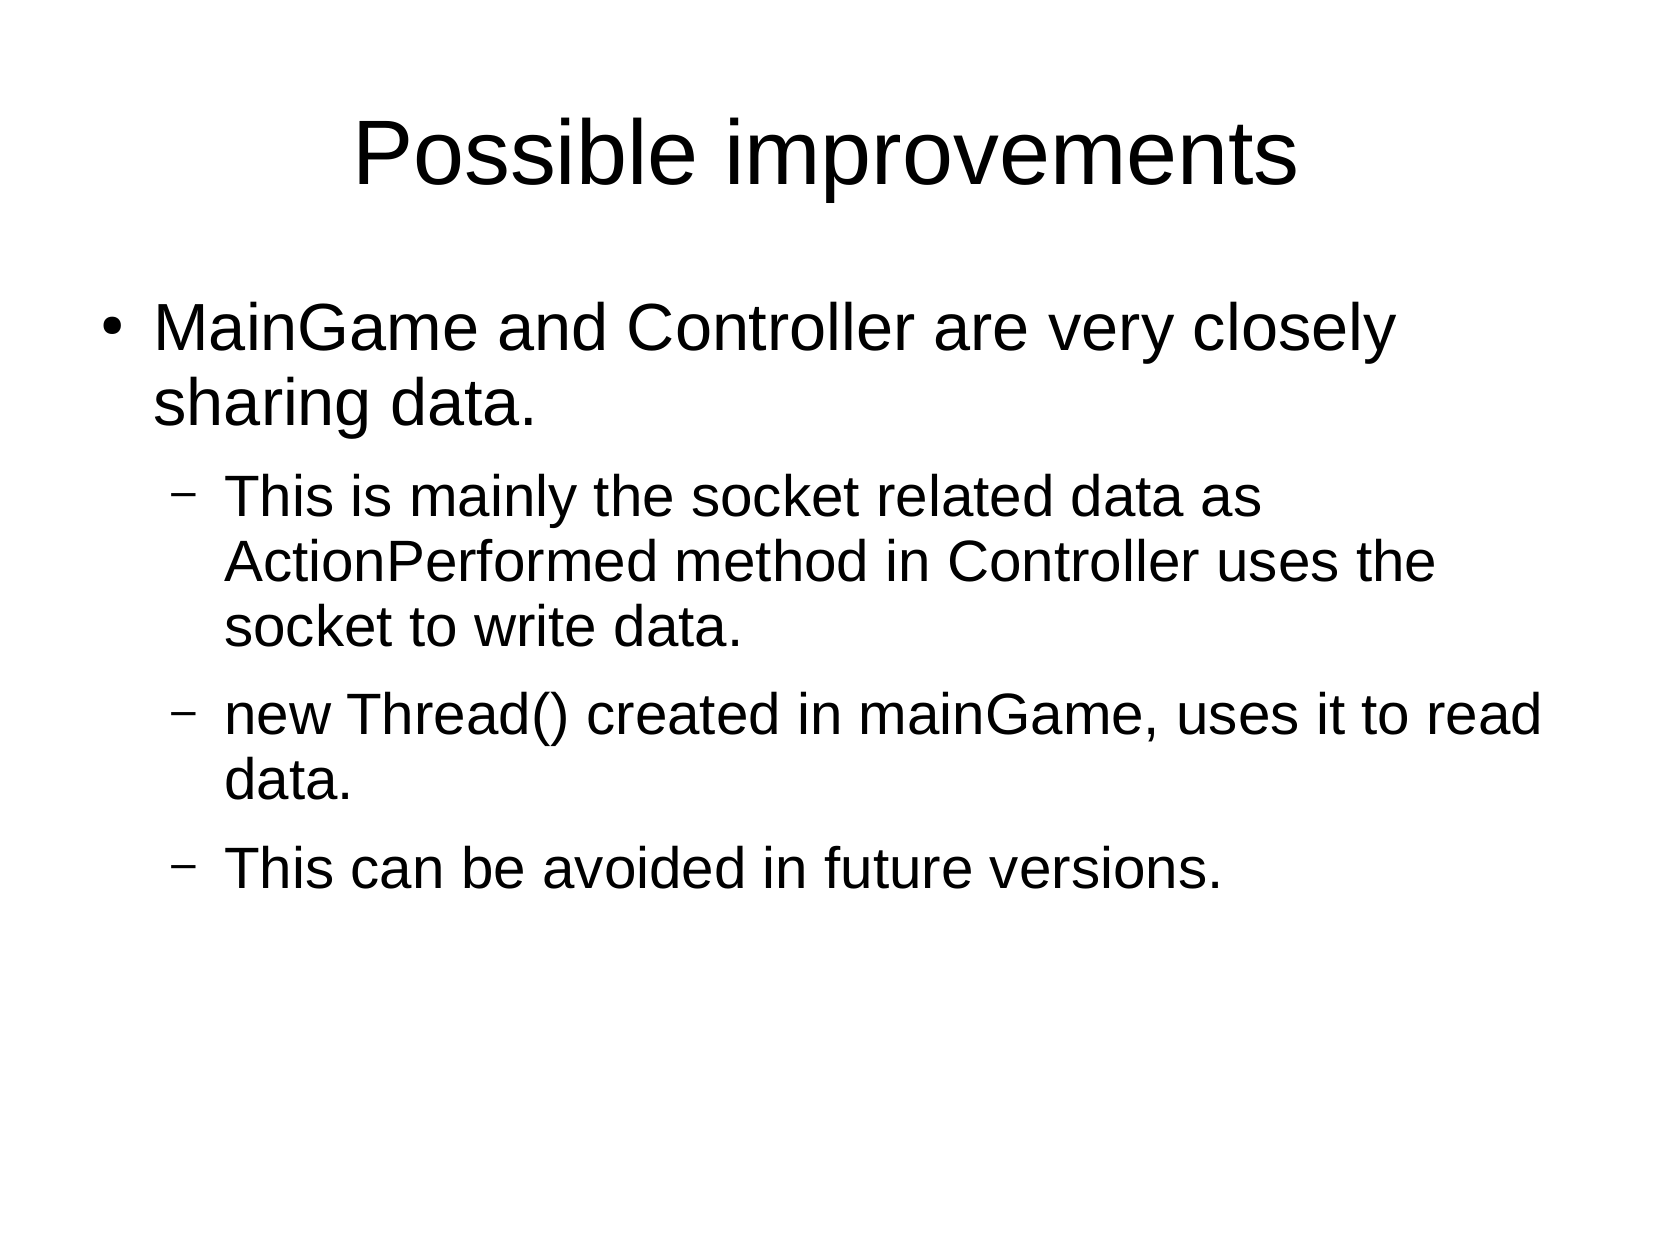

# Possible improvements
MainGame and Controller are very closely sharing data.
This is mainly the socket related data as ActionPerformed method in Controller uses the socket to write data.
new Thread() created in mainGame, uses it to read data.
This can be avoided in future versions.